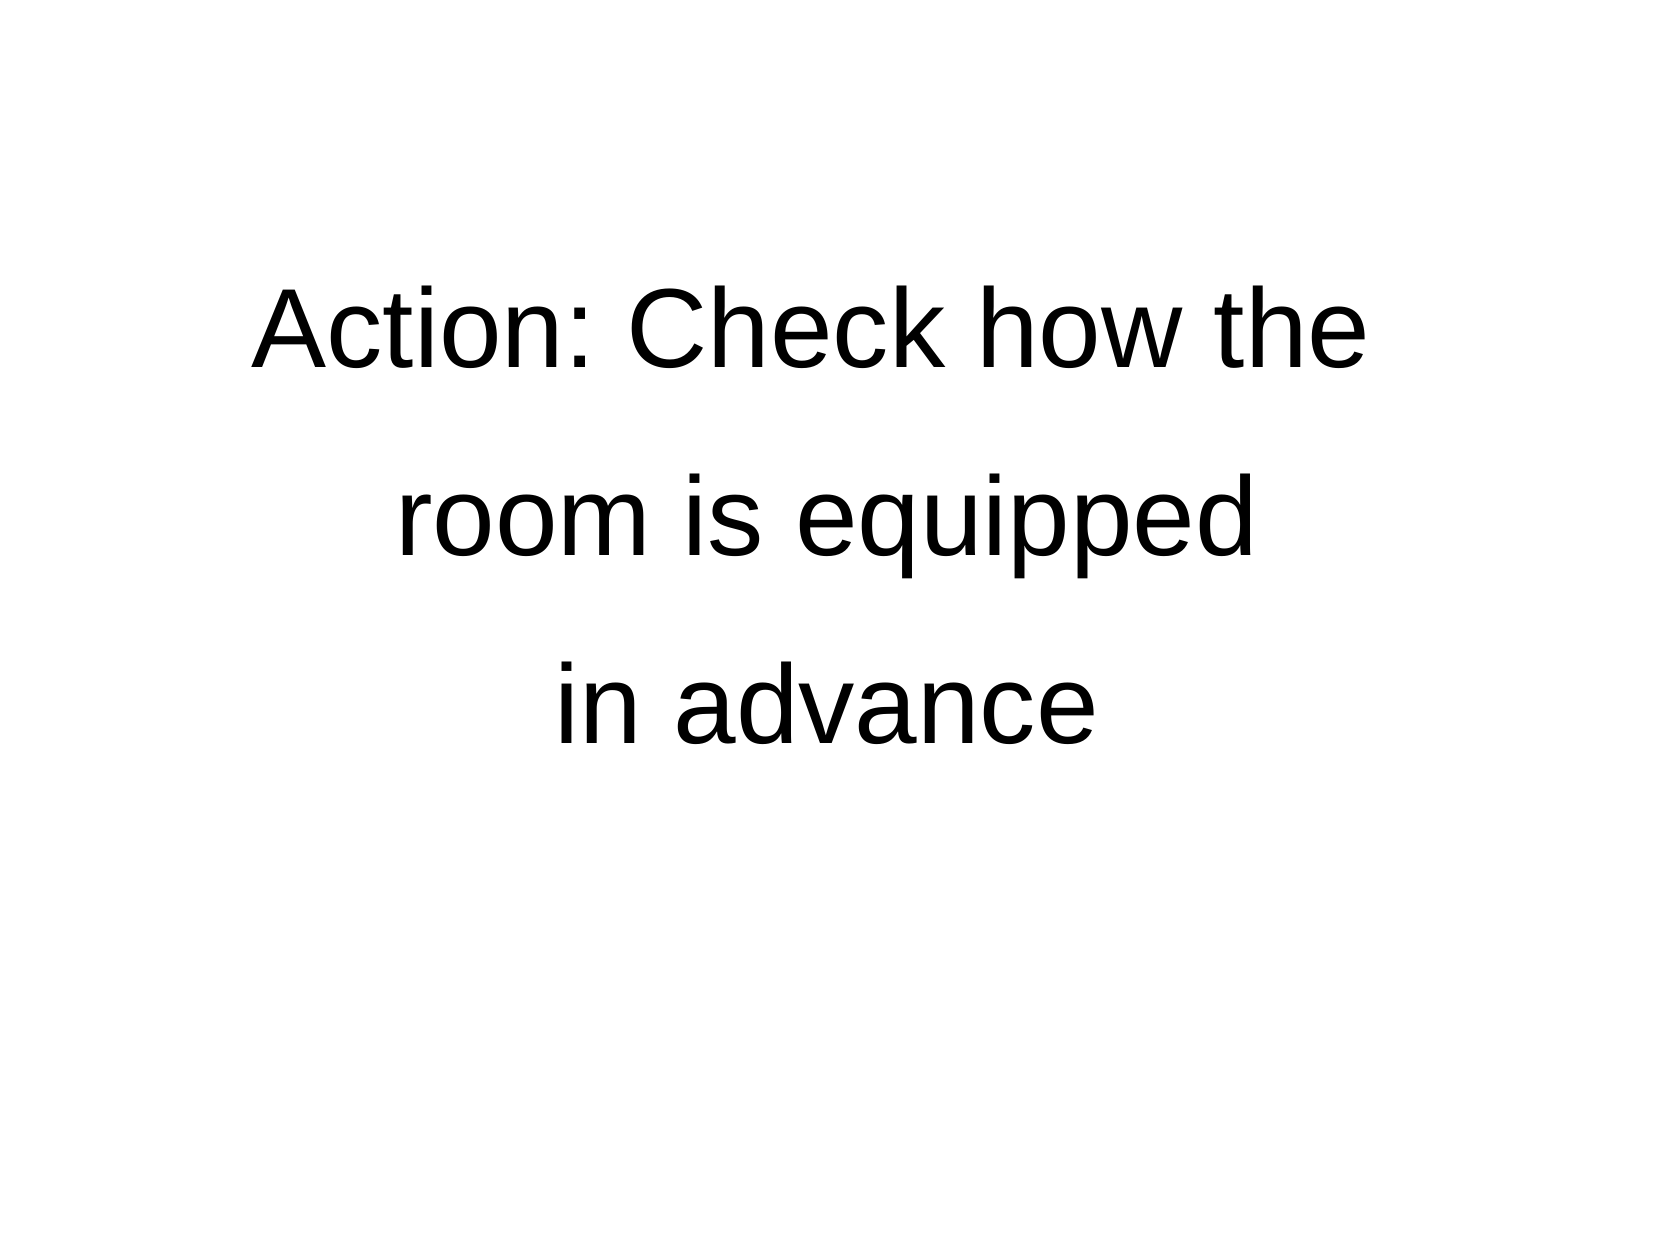

# Action: Check how the room is equipped in advance